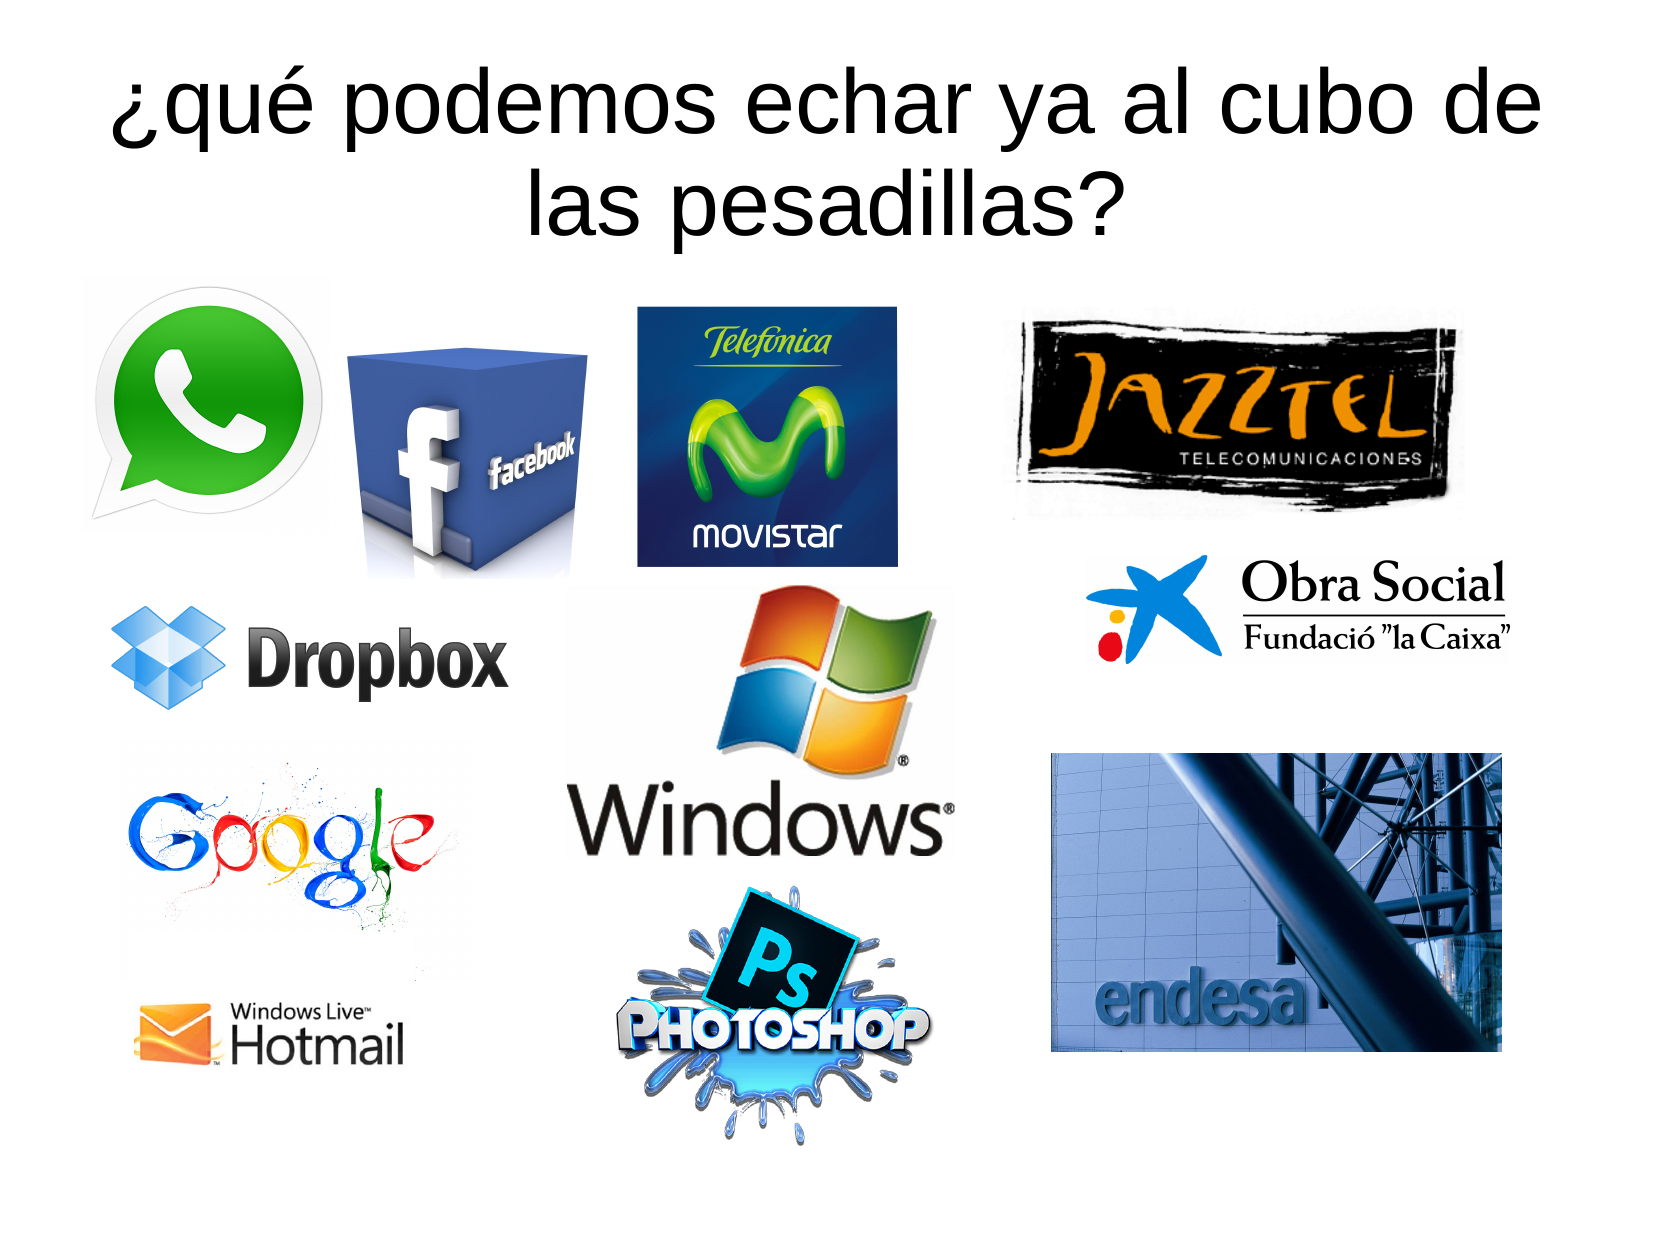

# ¿qué podemos echar ya al cubo de las pesadillas?